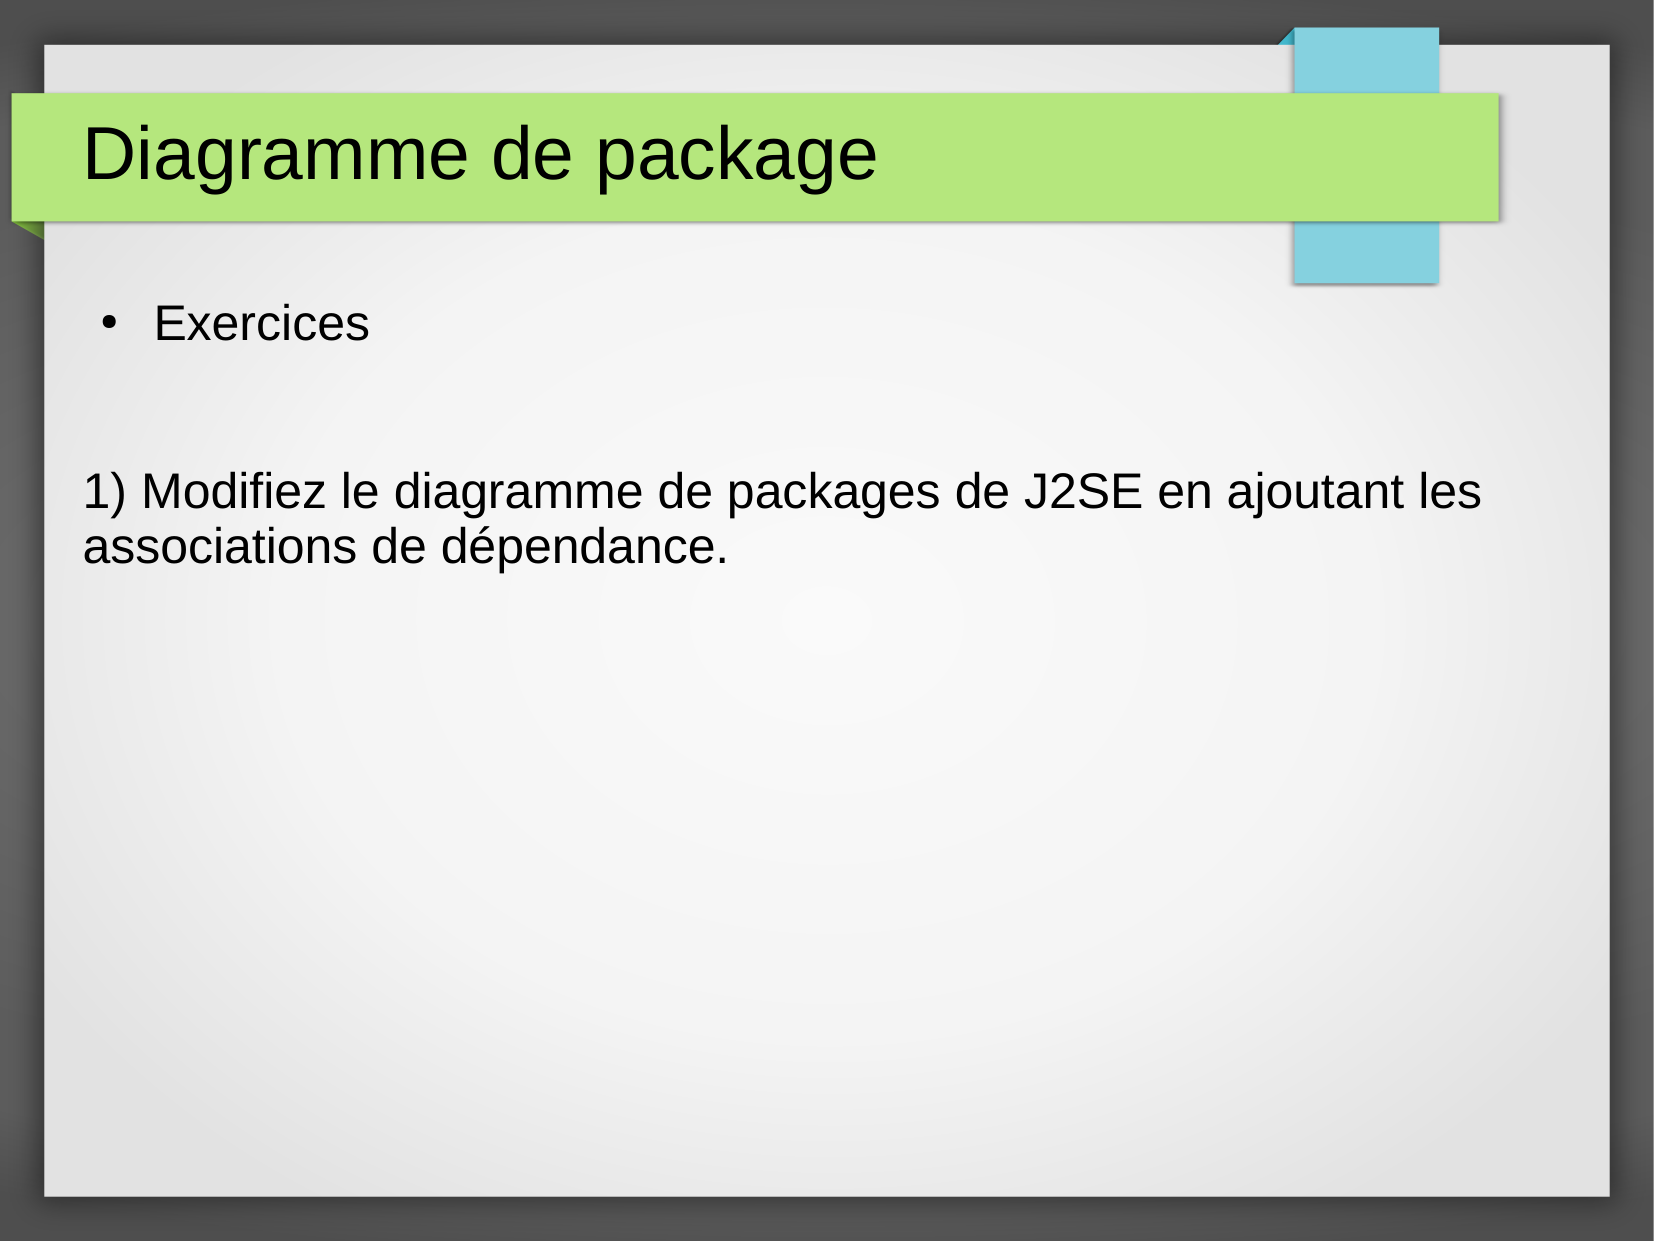

# Diagramme de package
Exercices
1) Modifiez le diagramme de packages de J2SE en ajoutant les associations de dépendance.